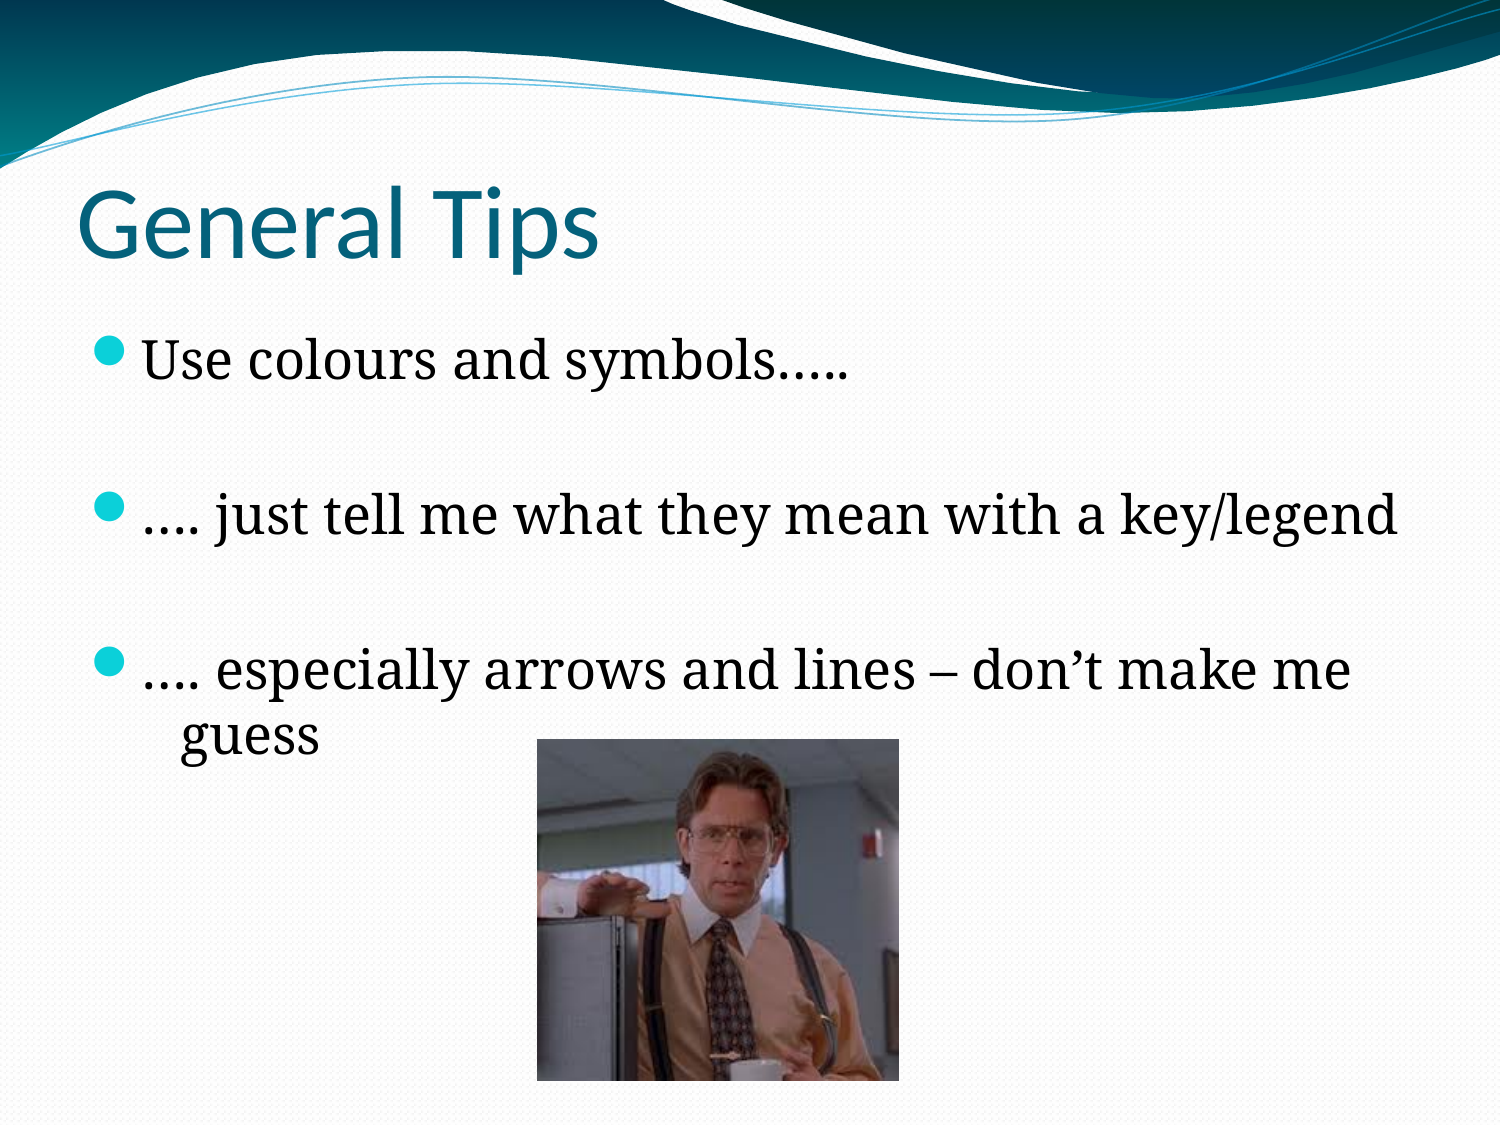

# General Tips
Use colours and symbols…..
…. just tell me what they mean with a key/legend
…. especially arrows and lines – don’t make me guess